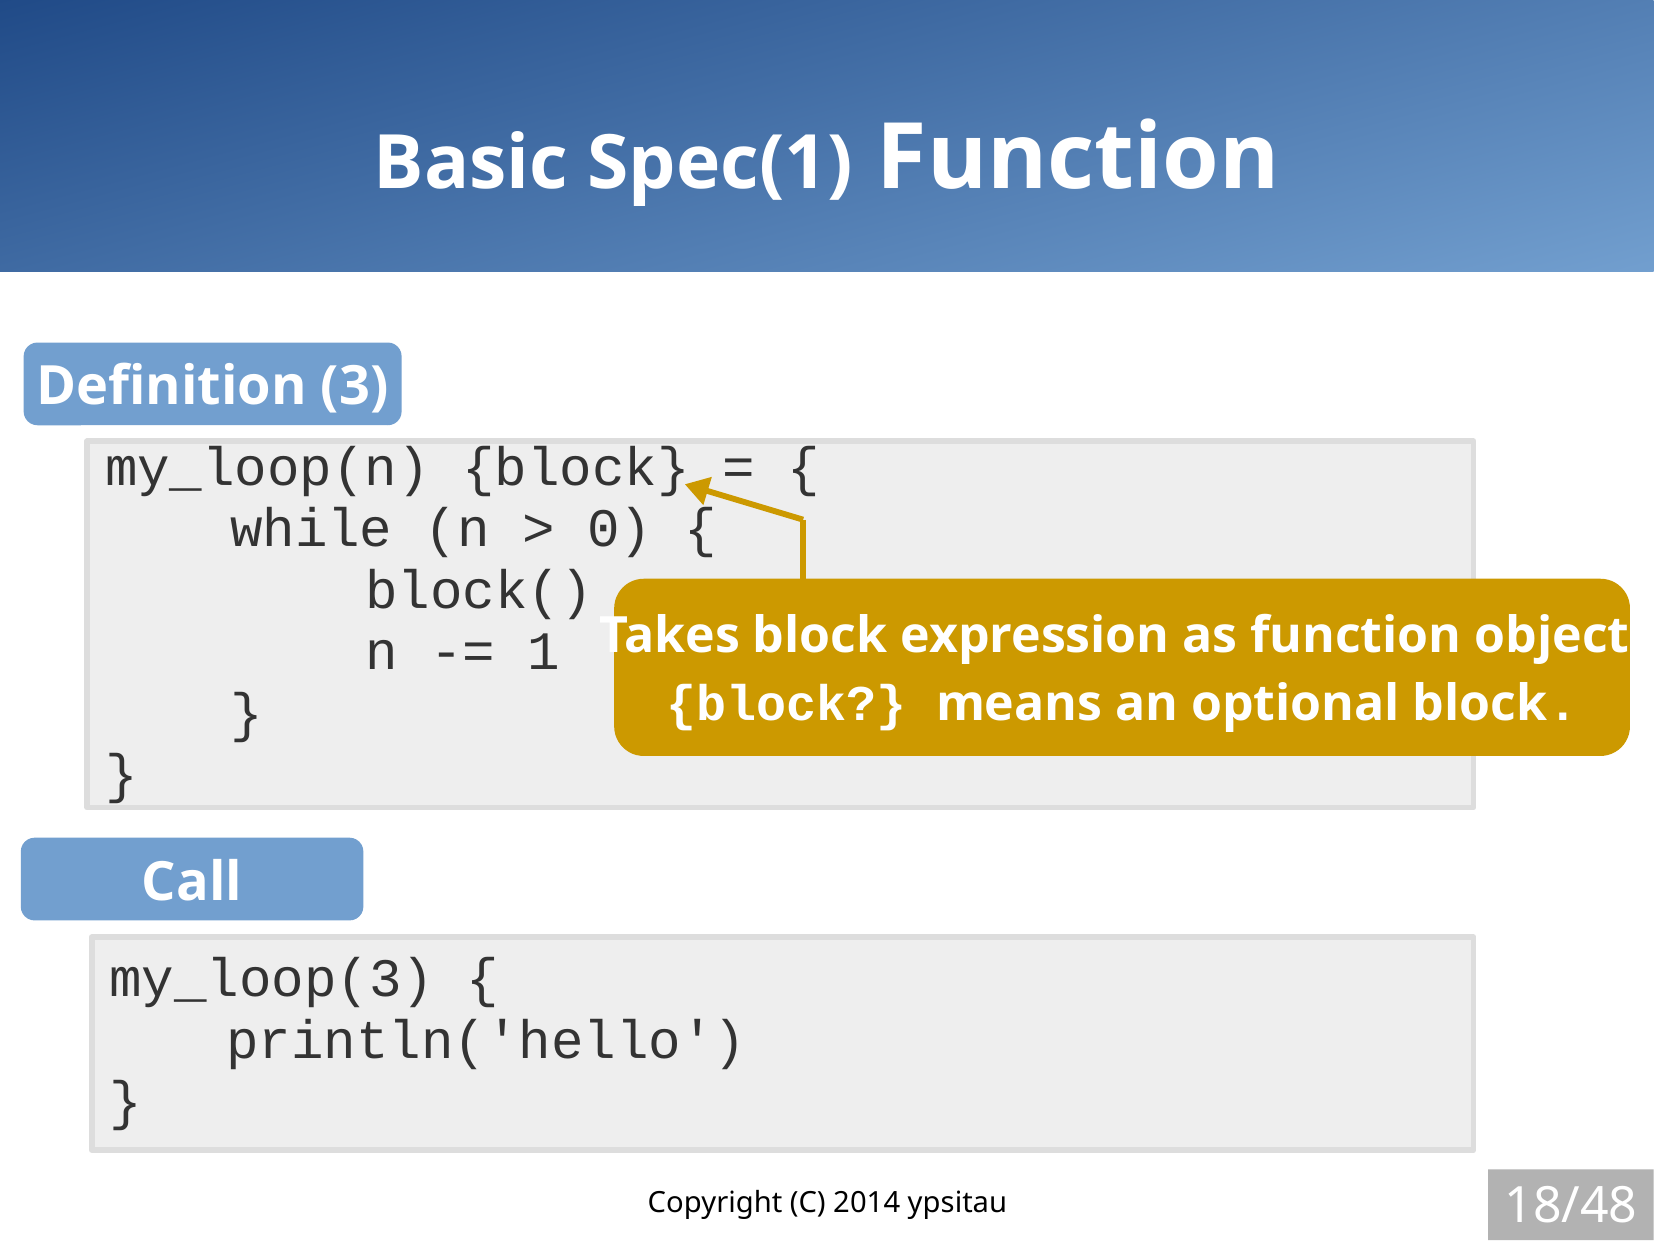

# Basic Spec(1) Function
Definition (3)
my_loop(n) {block} = {
	while (n > 0) {
		block()
		n -= 1
	}
}
Takes block expression as function object.
{block?} means an optional block.
Call
my_loop(3) {
	println('hello')
}
18
Copyright (C) 2014 ypsitau